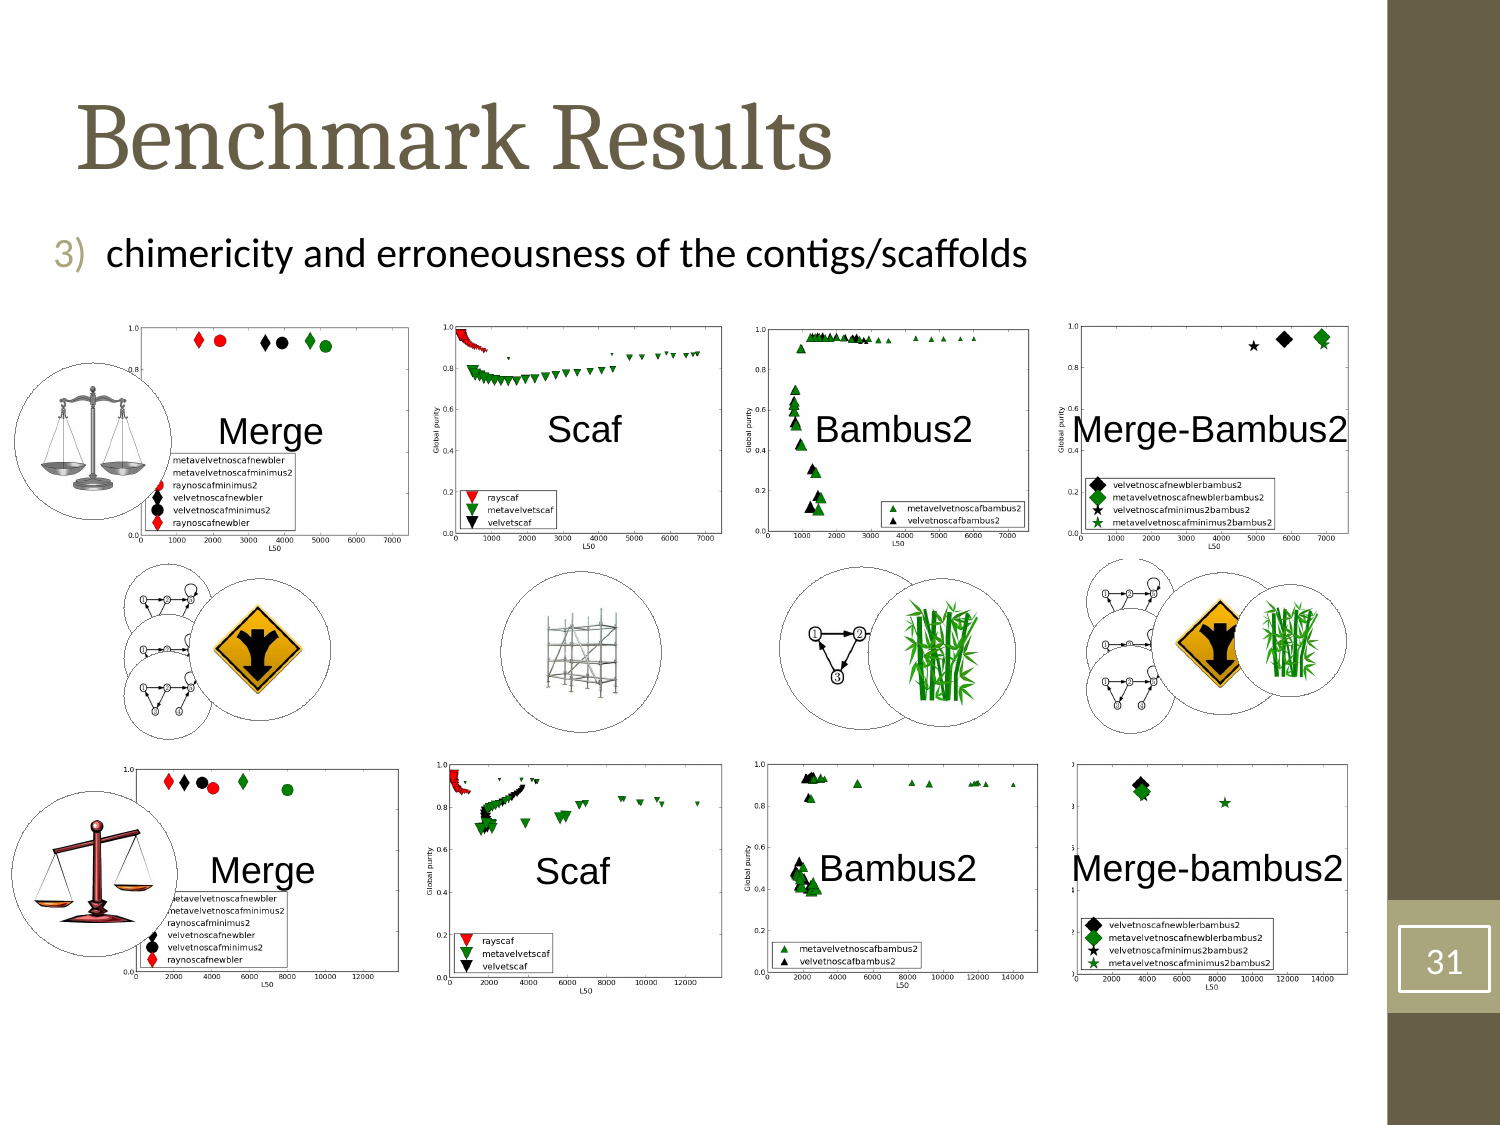

# Benchmark Results
chimericity and erroneousness of the contigs/scaﬀolds
Merge-Bambus2
Scaf
Merge
Bambus2
Scaf
Bambus2
Merge-bambus2
Merge
31